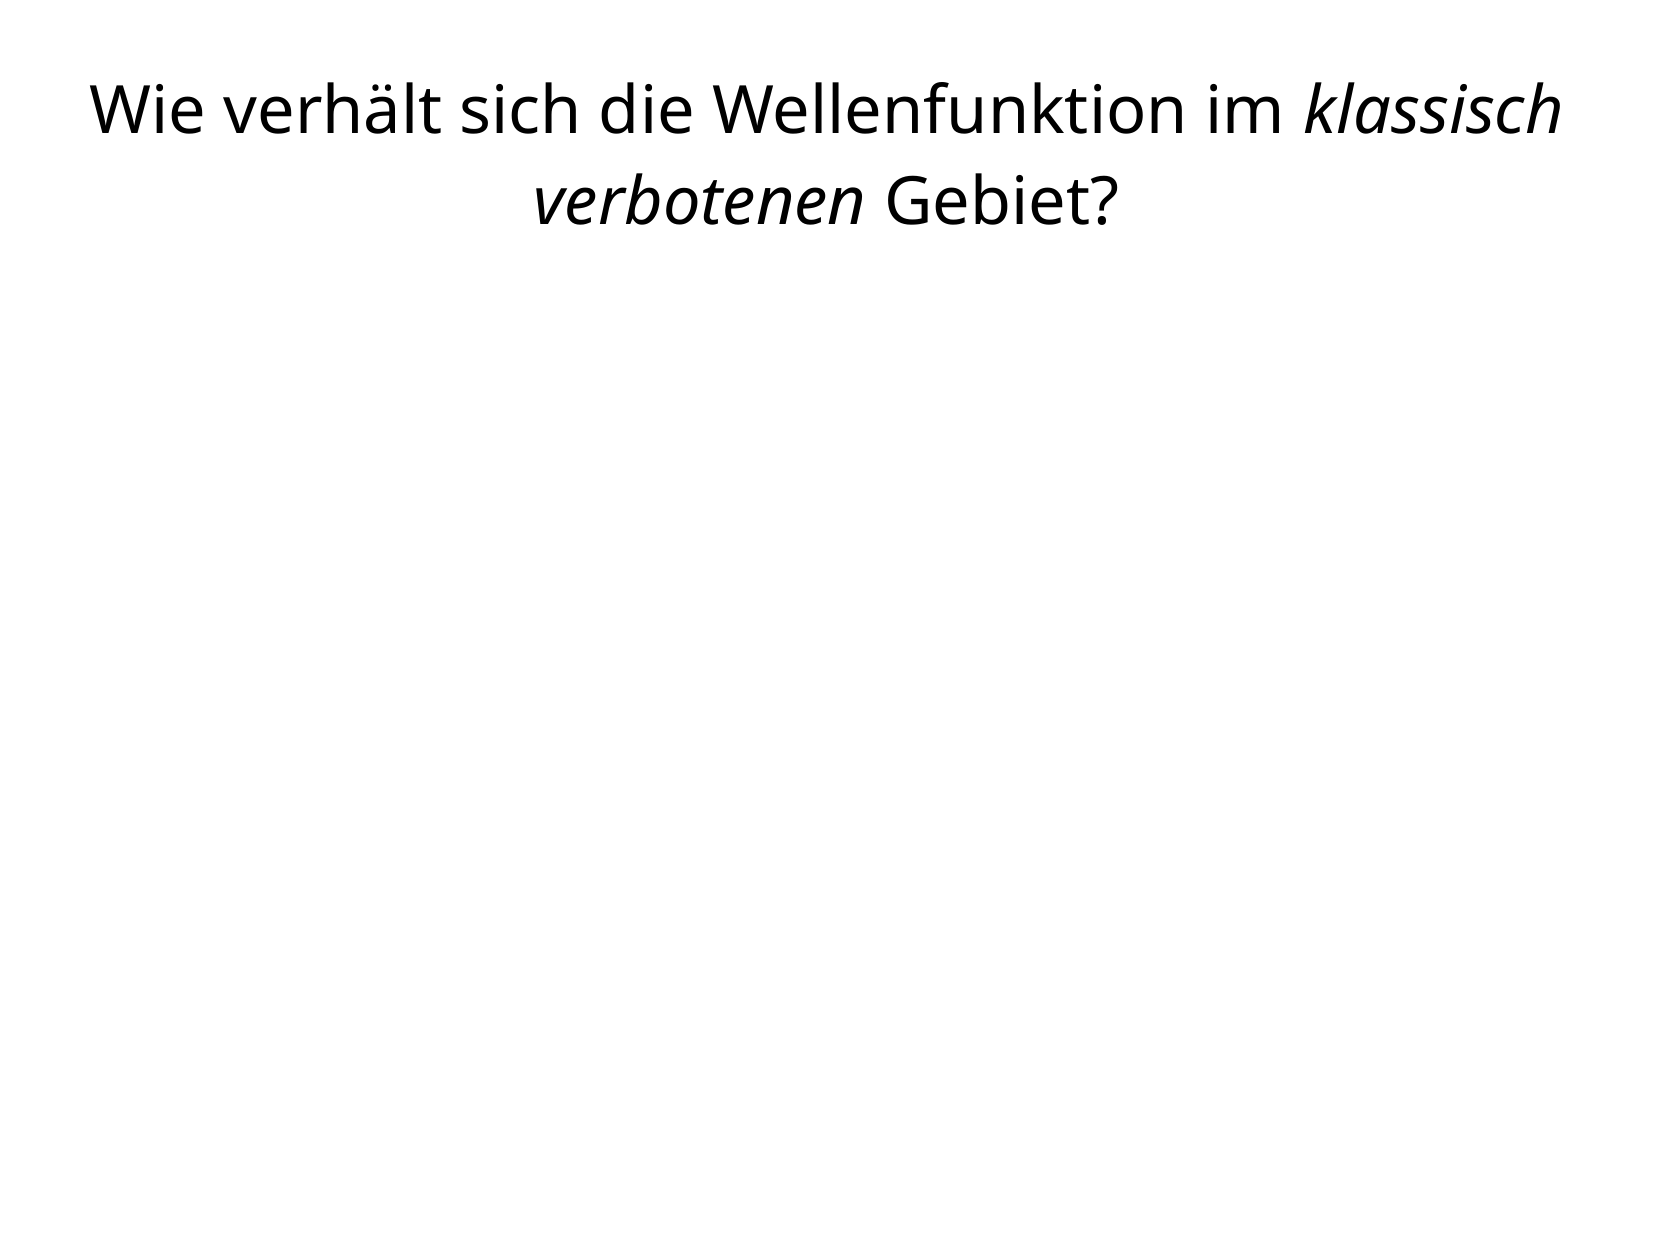

# Wie verhält sich die Wellenfunktion im klassisch verbotenen Gebiet?